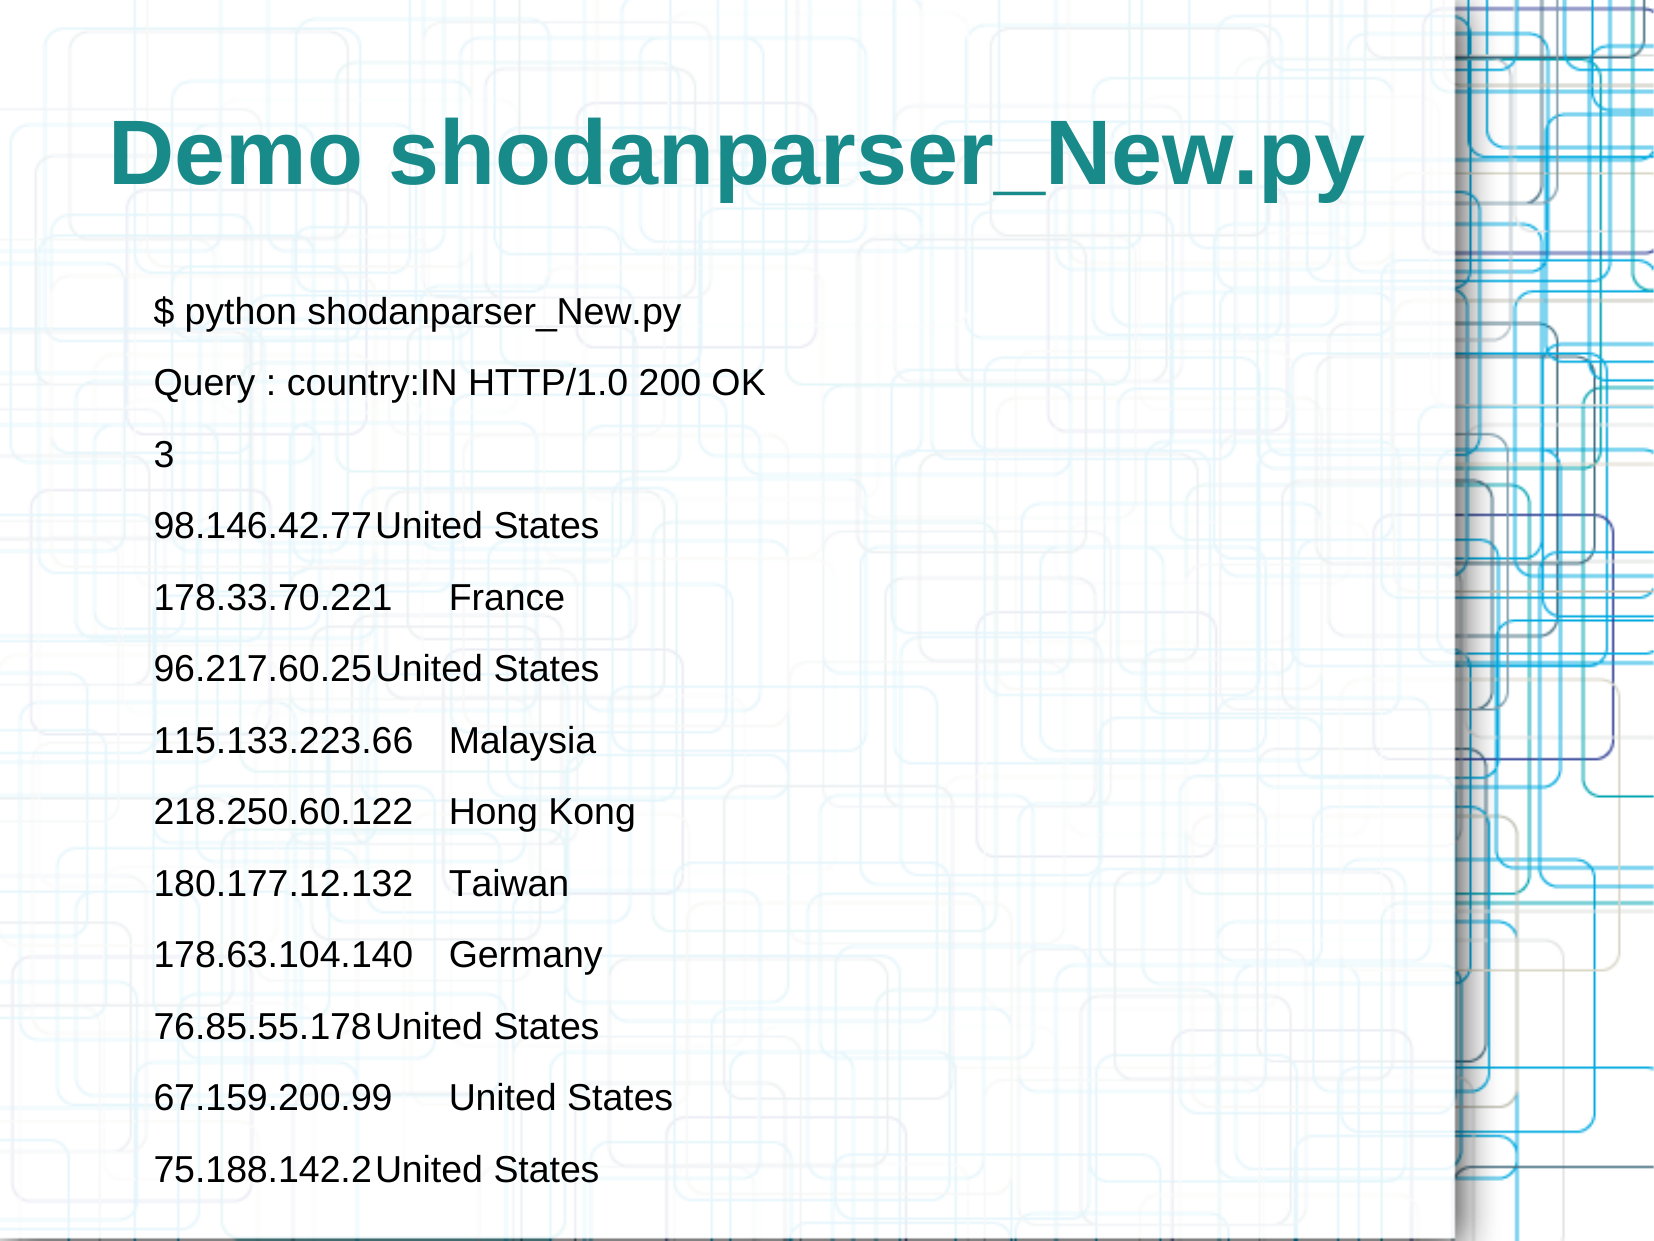

# Demo shodanparser_New.py
$ python shodanparser_New.py
Query : country:IN HTTP/1.0 200 OK
3
98.146.42.77	United States
178.33.70.221	France
96.217.60.25	United States
115.133.223.66	Malaysia
218.250.60.122	Hong Kong
180.177.12.132	Taiwan
178.63.104.140	Germany
76.85.55.178	United States
67.159.200.99	United States
75.188.142.2	United States